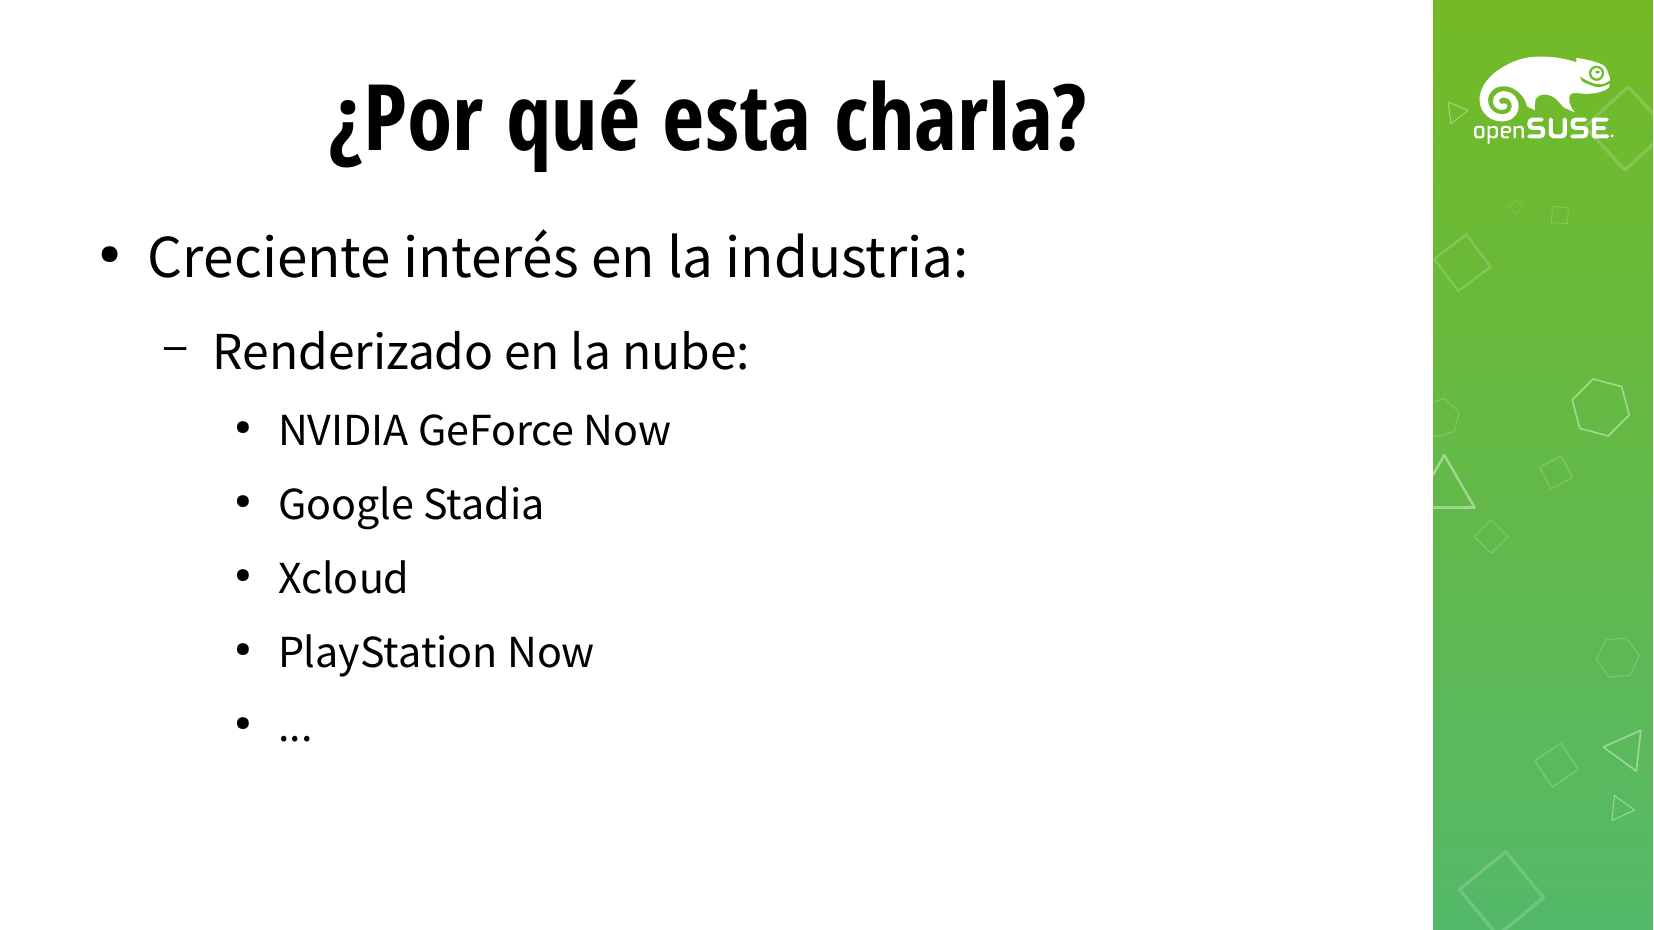

# ¿Por qué esta charla?
Creciente interés en la industria:
Renderizado en la nube:
NVIDIA GeForce Now
Google Stadia
Xcloud
PlayStation Now
...